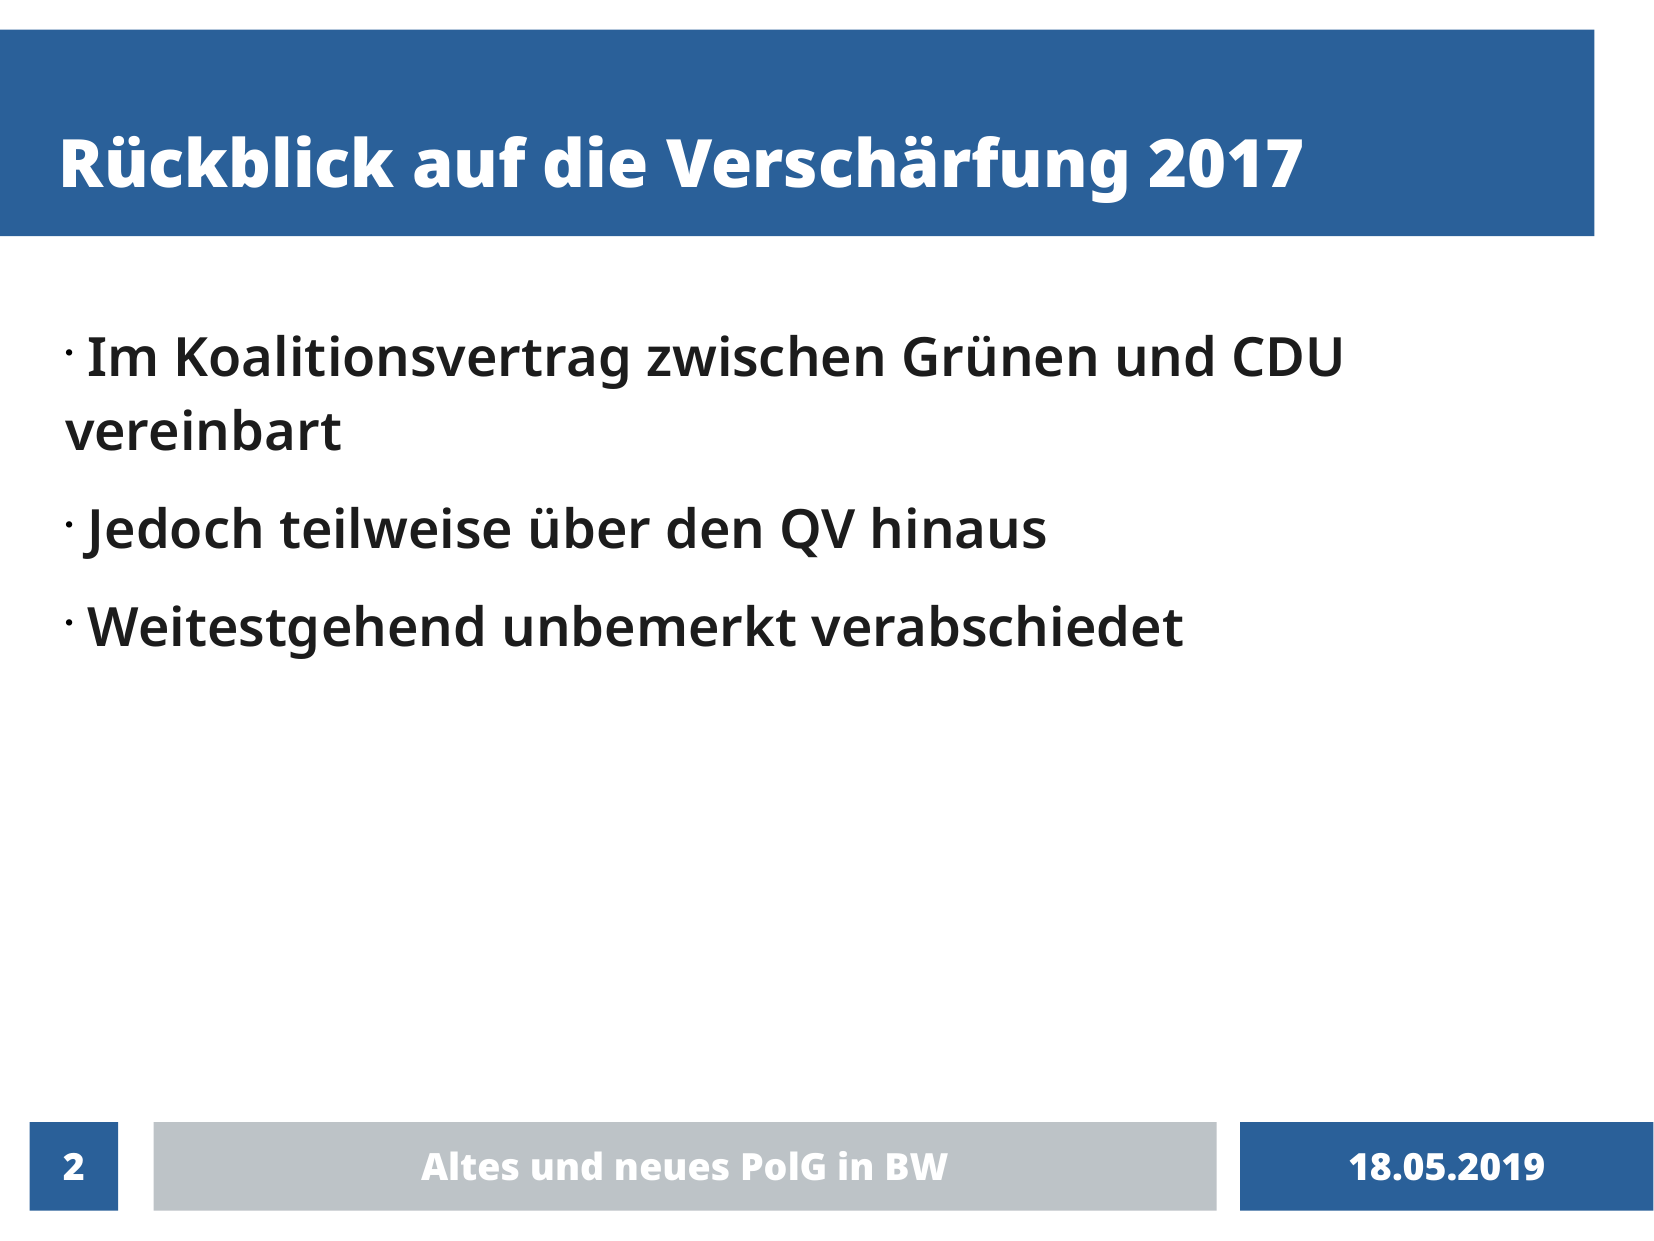

# Rückblick auf die Verschärfung 2017
 Im Koalitionsvertrag zwischen Grünen und CDU vereinbart
 Jedoch teilweise über den QV hinaus
 Weitestgehend unbemerkt verabschiedet
2